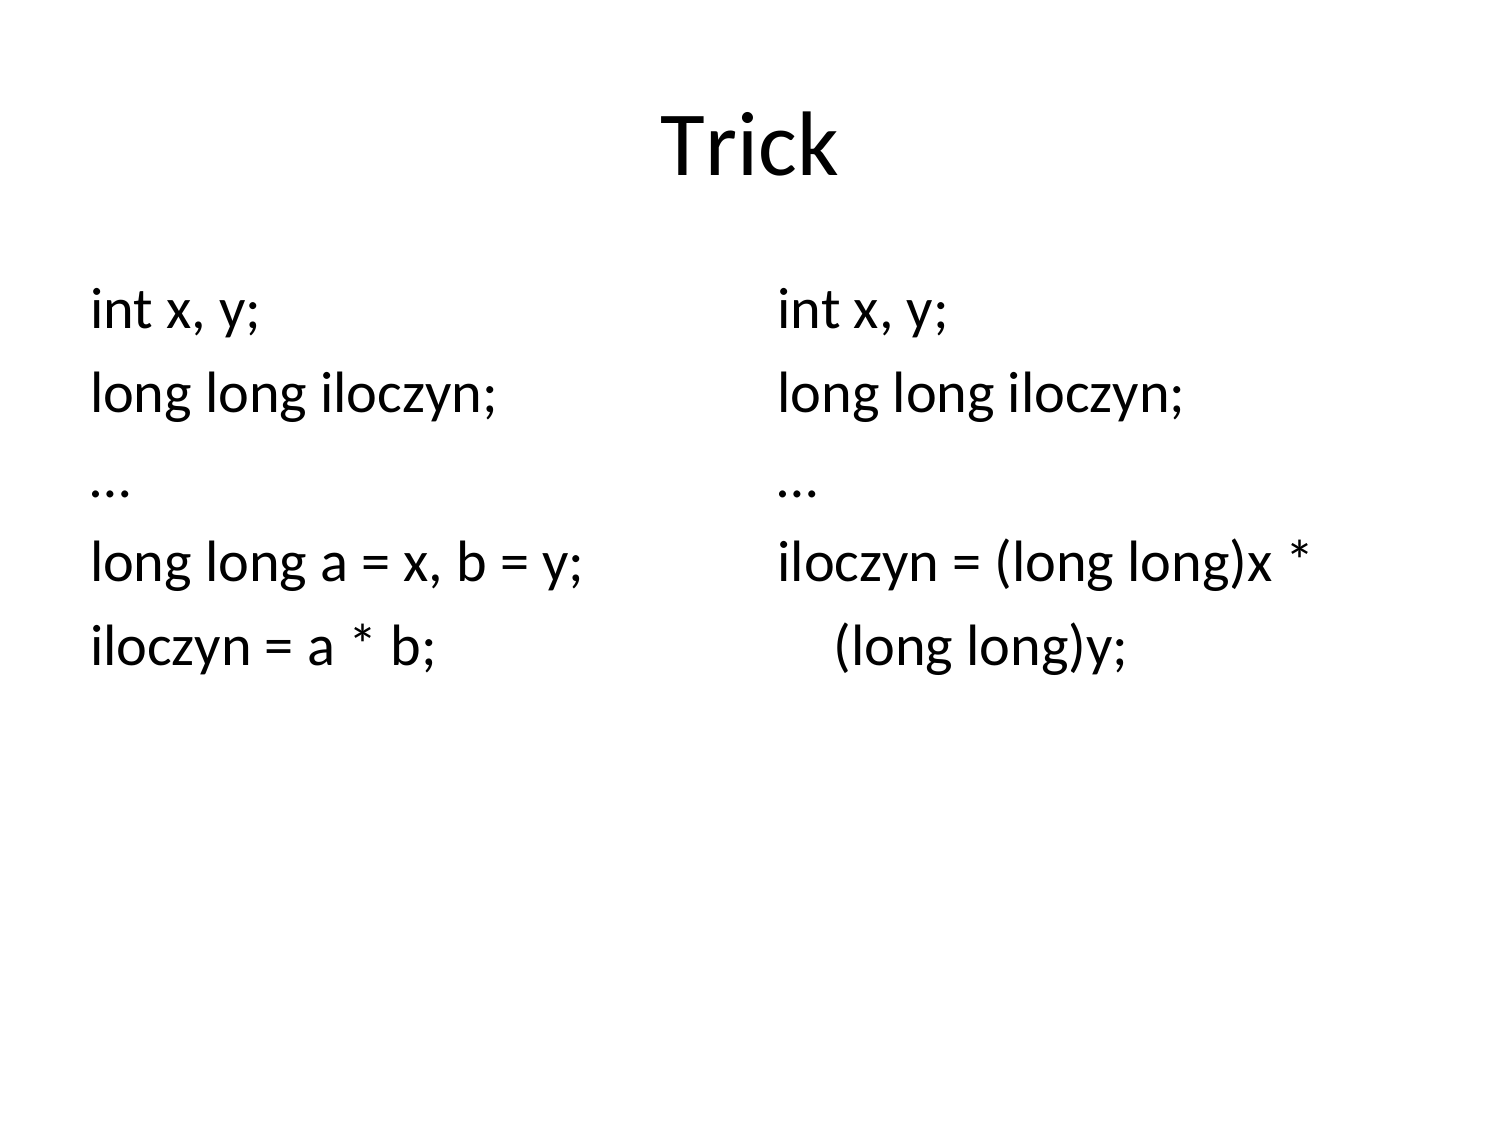

# Trick
int x, y;
long long iloczyn;
…
long long a = x, b = y;
iloczyn = a * b;
int x, y;
long long iloczyn;
…
iloczyn = (long long)x *
	(long long)y;